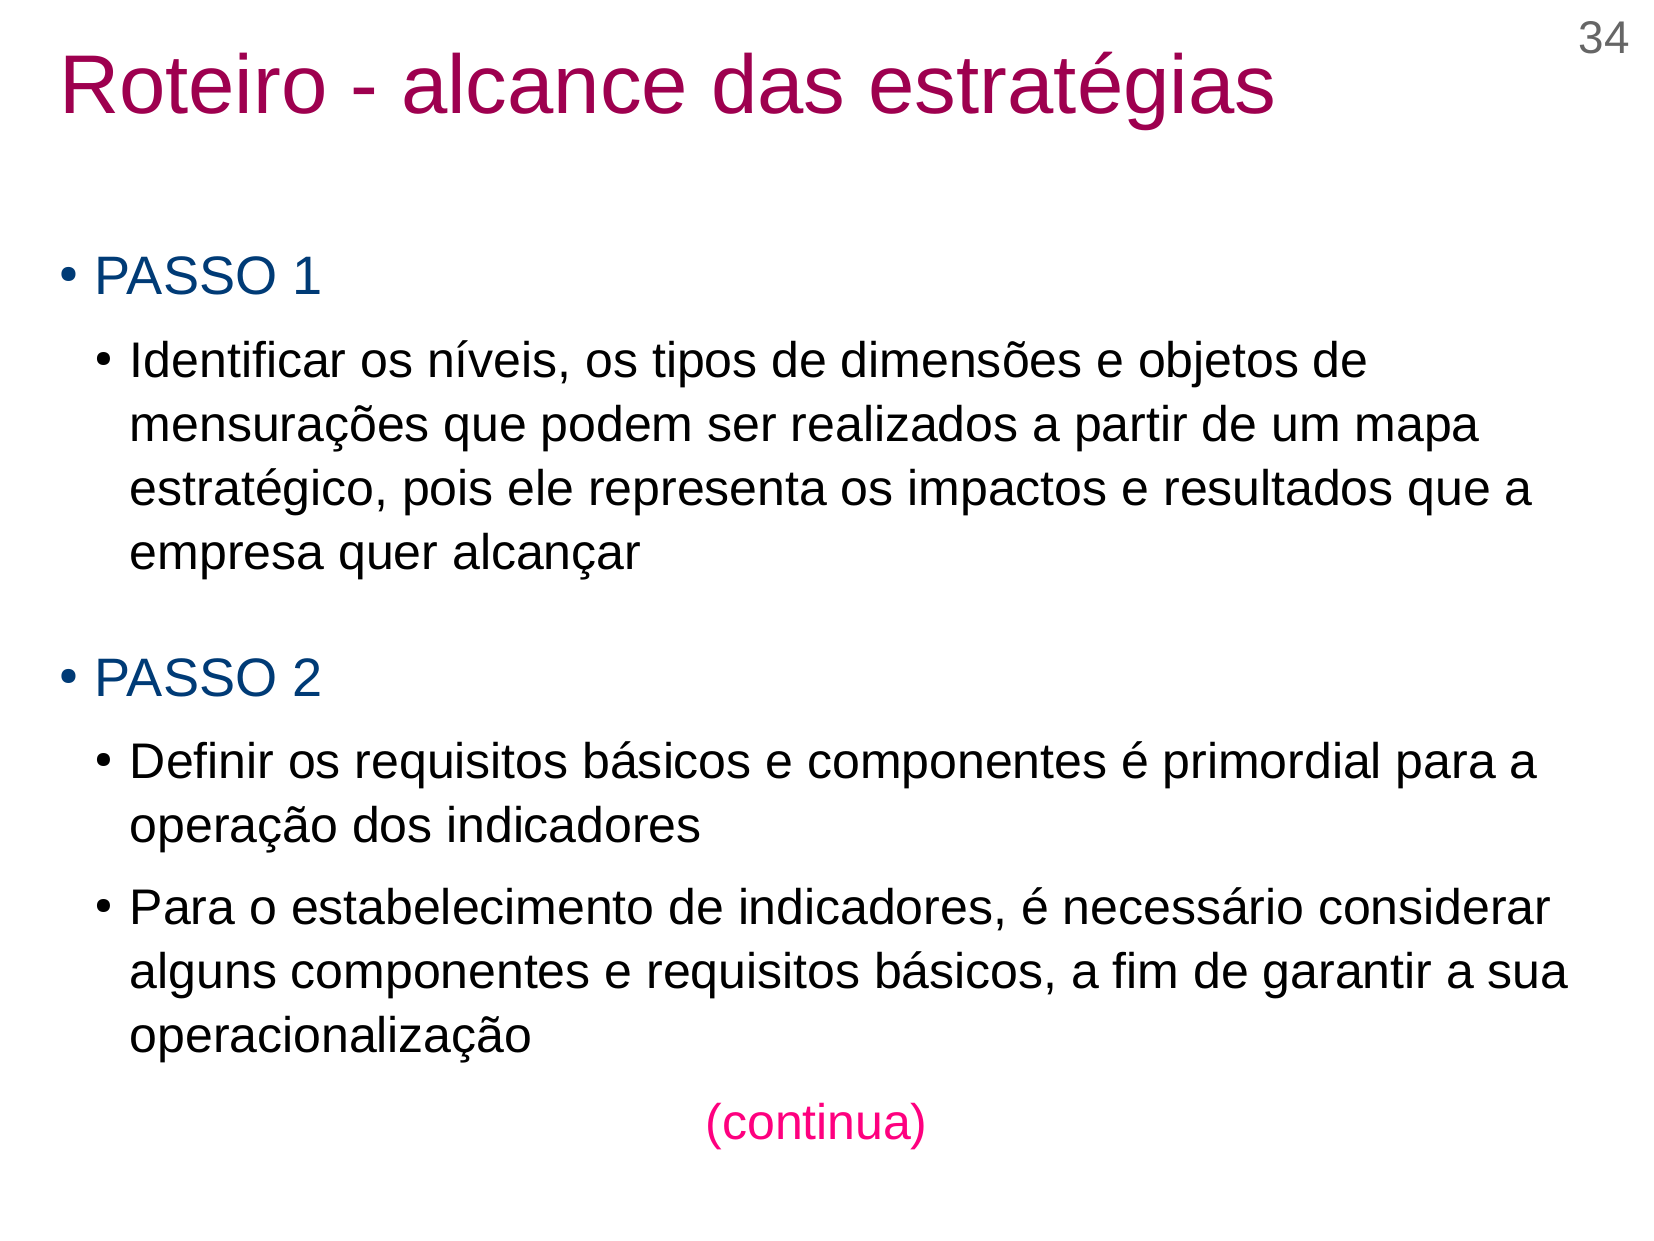

34
# Roteiro - alcance das estratégias
PASSO 1
Identificar os níveis, os tipos de dimensões e objetos de mensurações que podem ser realizados a partir de um mapa estratégico, pois ele representa os impactos e resultados que a empresa quer alcançar
PASSO 2
Definir os requisitos básicos e componentes é primordial para a operação dos indicadores
Para o estabelecimento de indicadores, é necessário considerar alguns componentes e requisitos básicos, a fim de garantir a sua operacionalização
(continua)